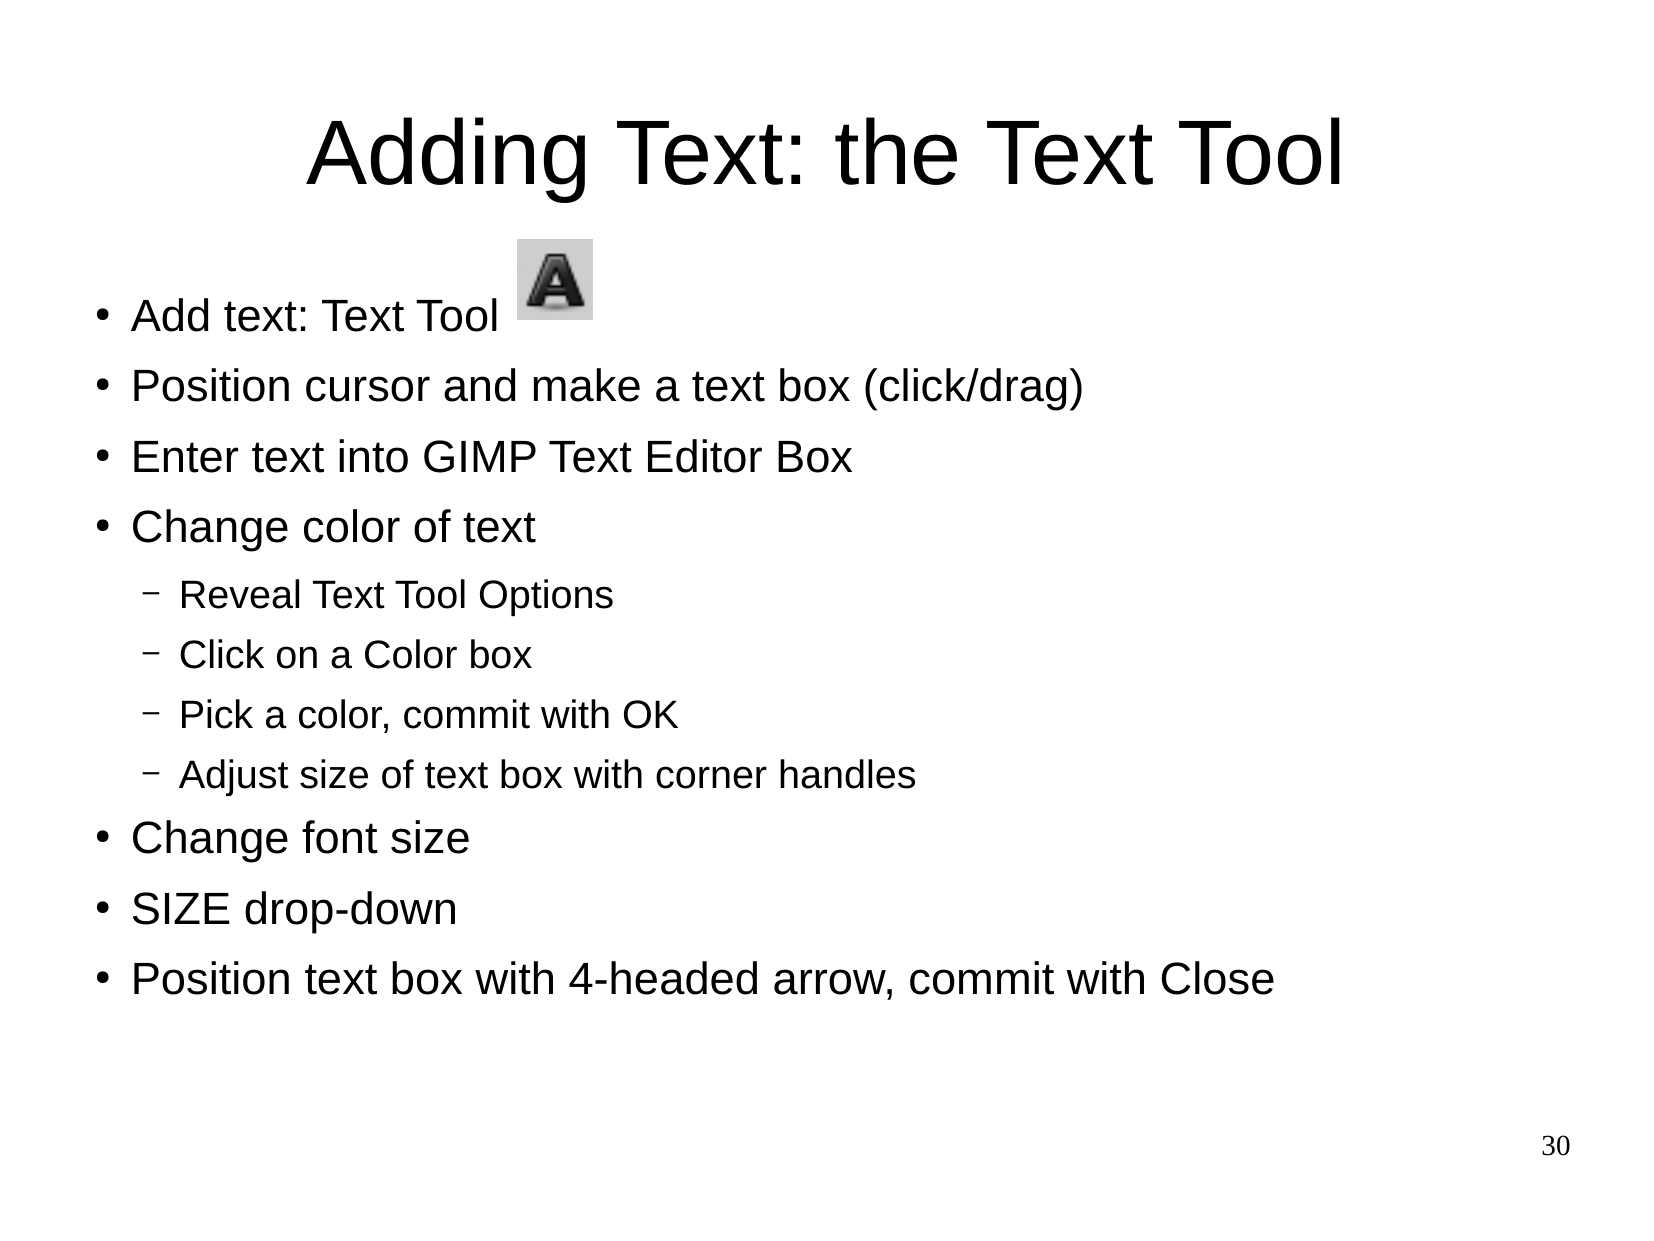

# Adding Text: the Text Tool
Add text: Text Tool
Position cursor and make a text box (click/drag)
Enter text into GIMP Text Editor Box
Change color of text
Reveal Text Tool Options
Click on a Color box
Pick a color, commit with OK
Adjust size of text box with corner handles
Change font size
SIZE drop-down
Position text box with 4-headed arrow, commit with Close
30